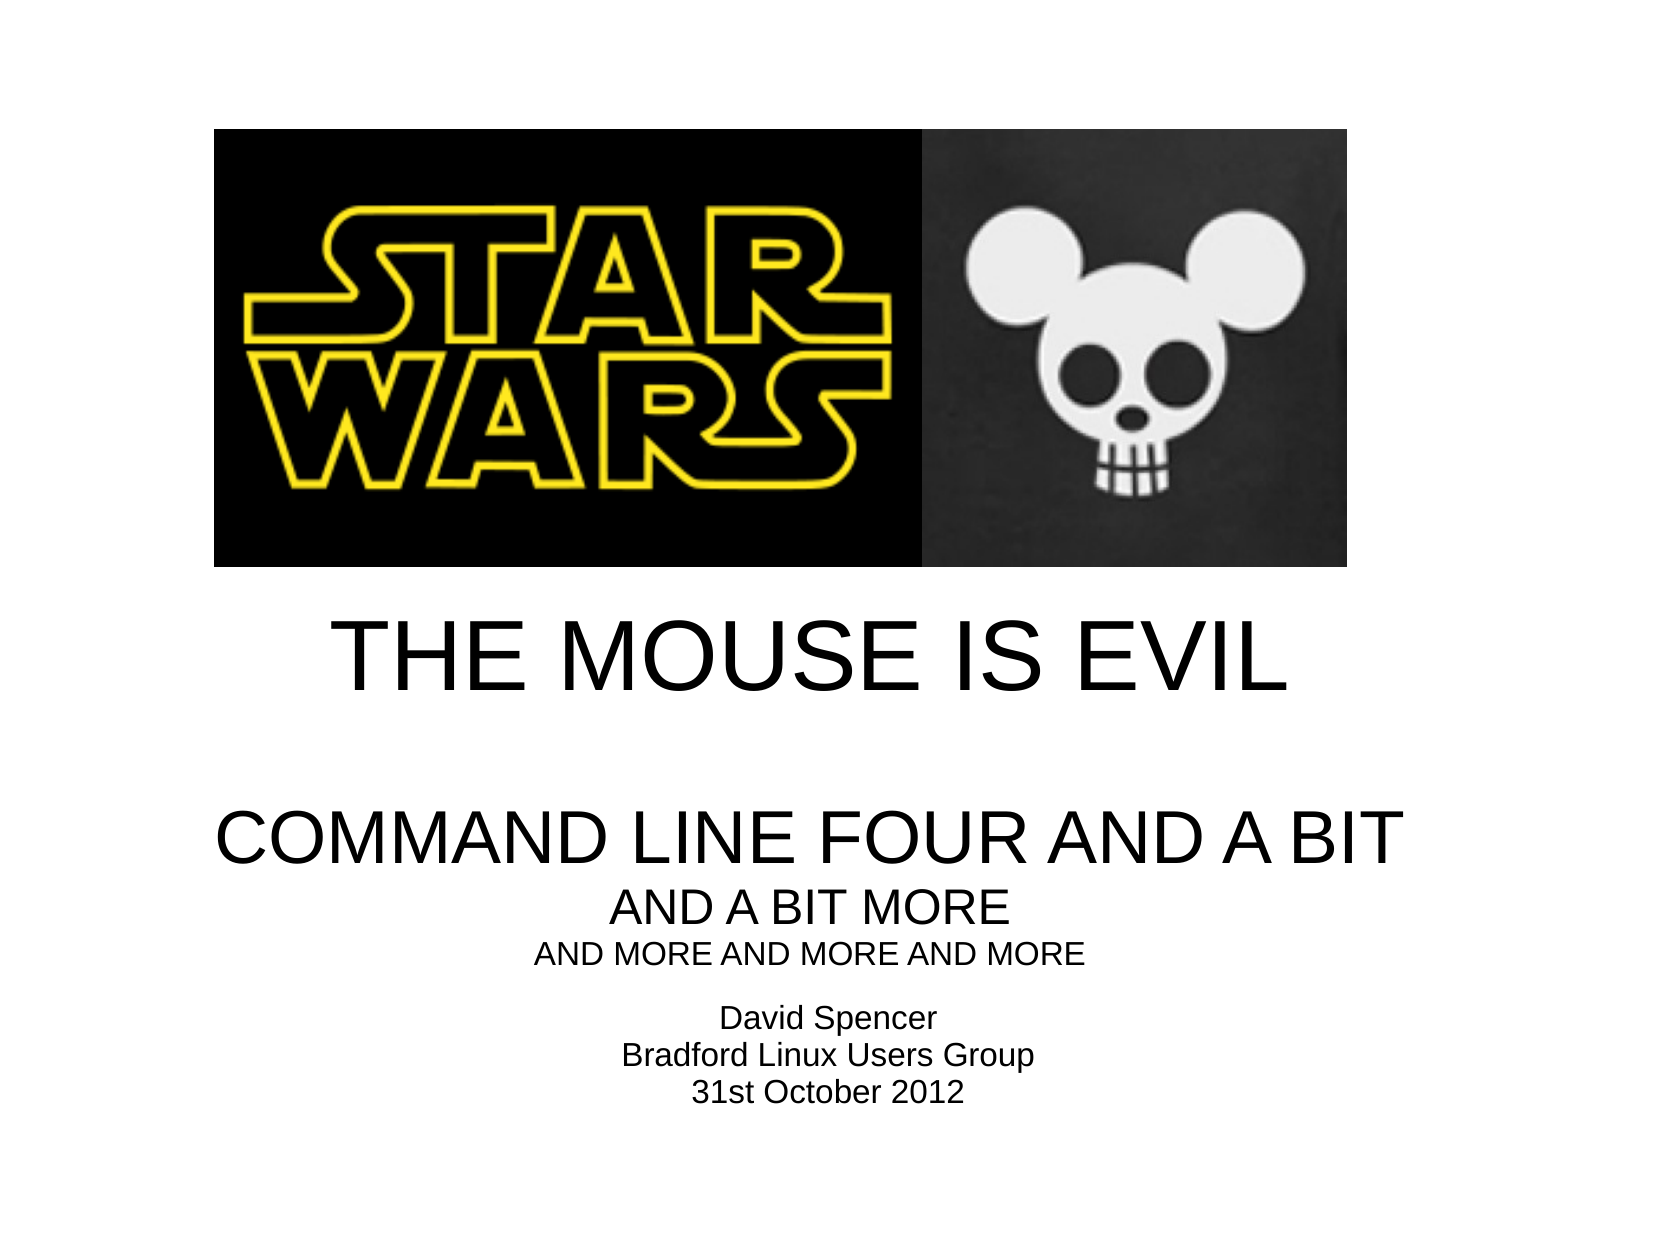

# THE MOUSE IS EVIL
COMMAND LINE FOUR AND A BIT
AND A BIT MORE
AND MORE AND MORE AND MORE
David Spencer
Bradford Linux Users Group
31st October 2012